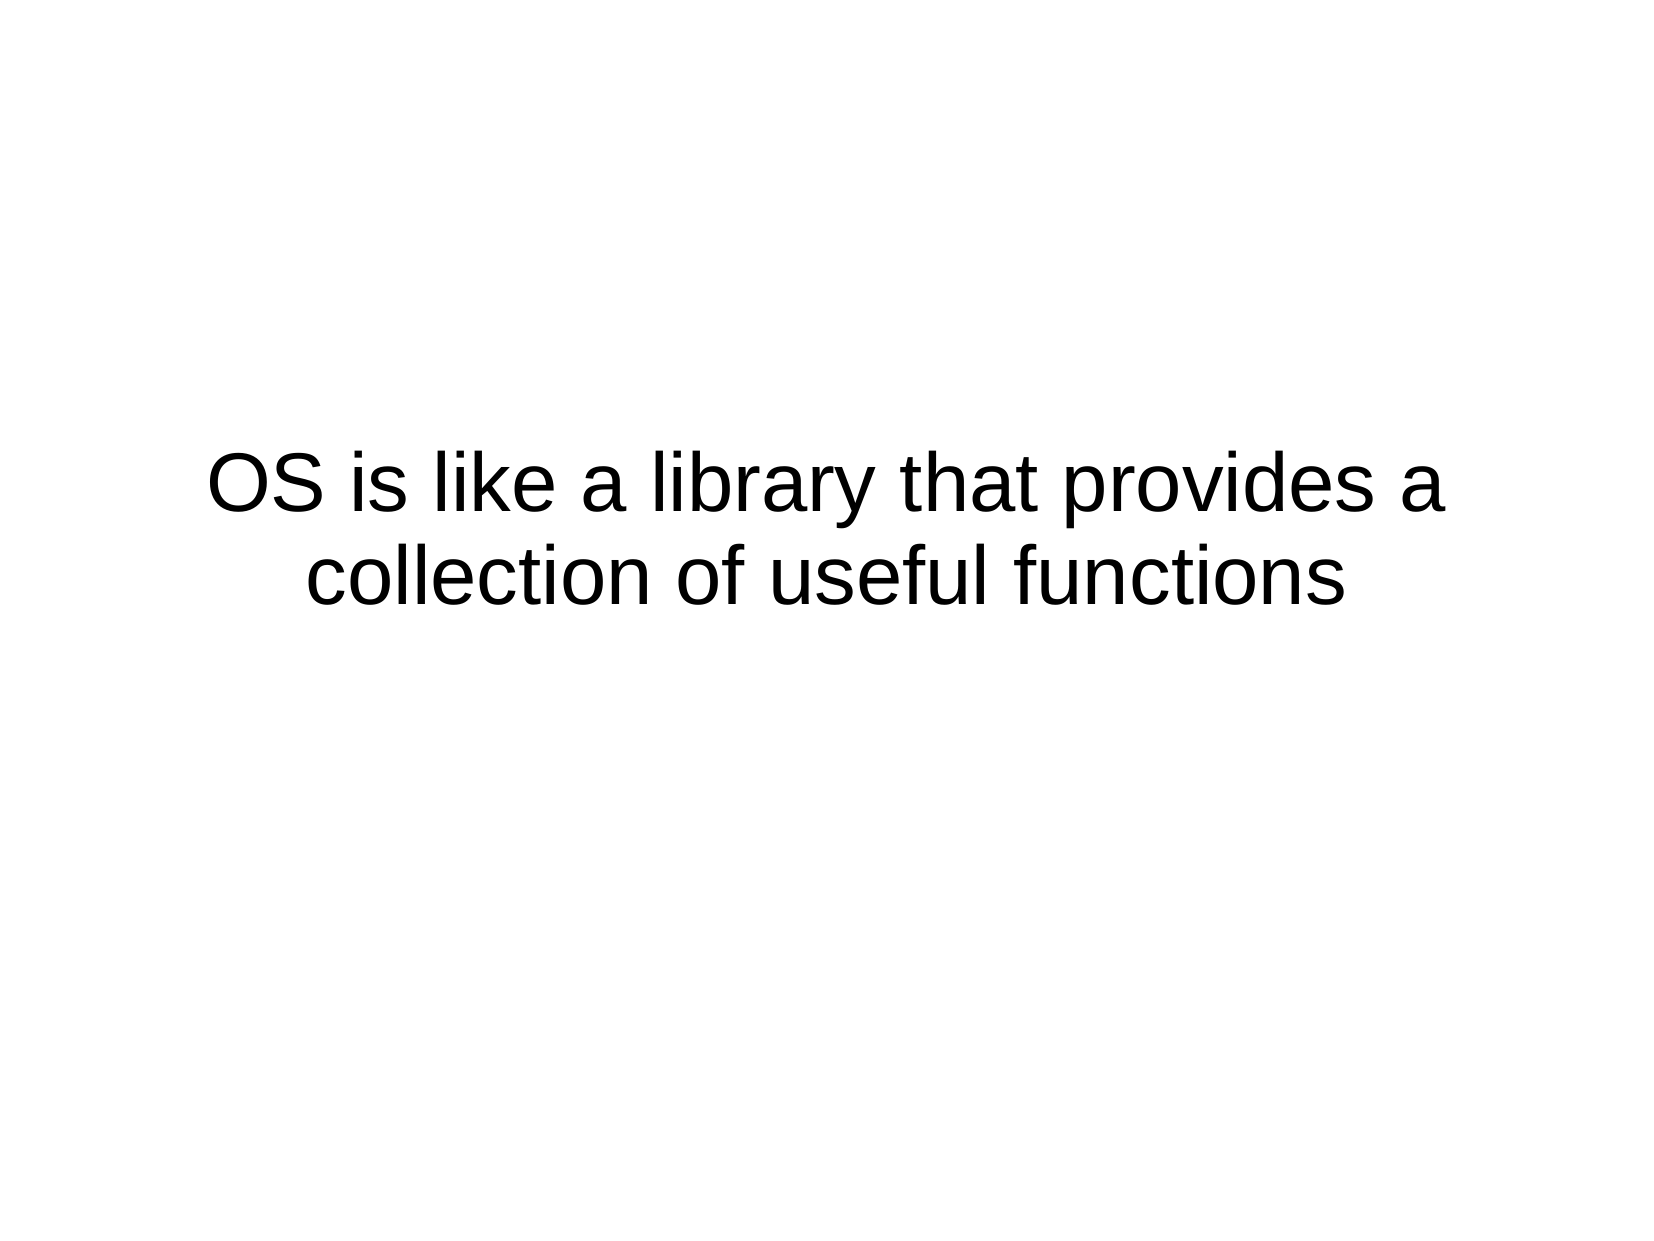

# OS is like a library that provides a collection of useful functions